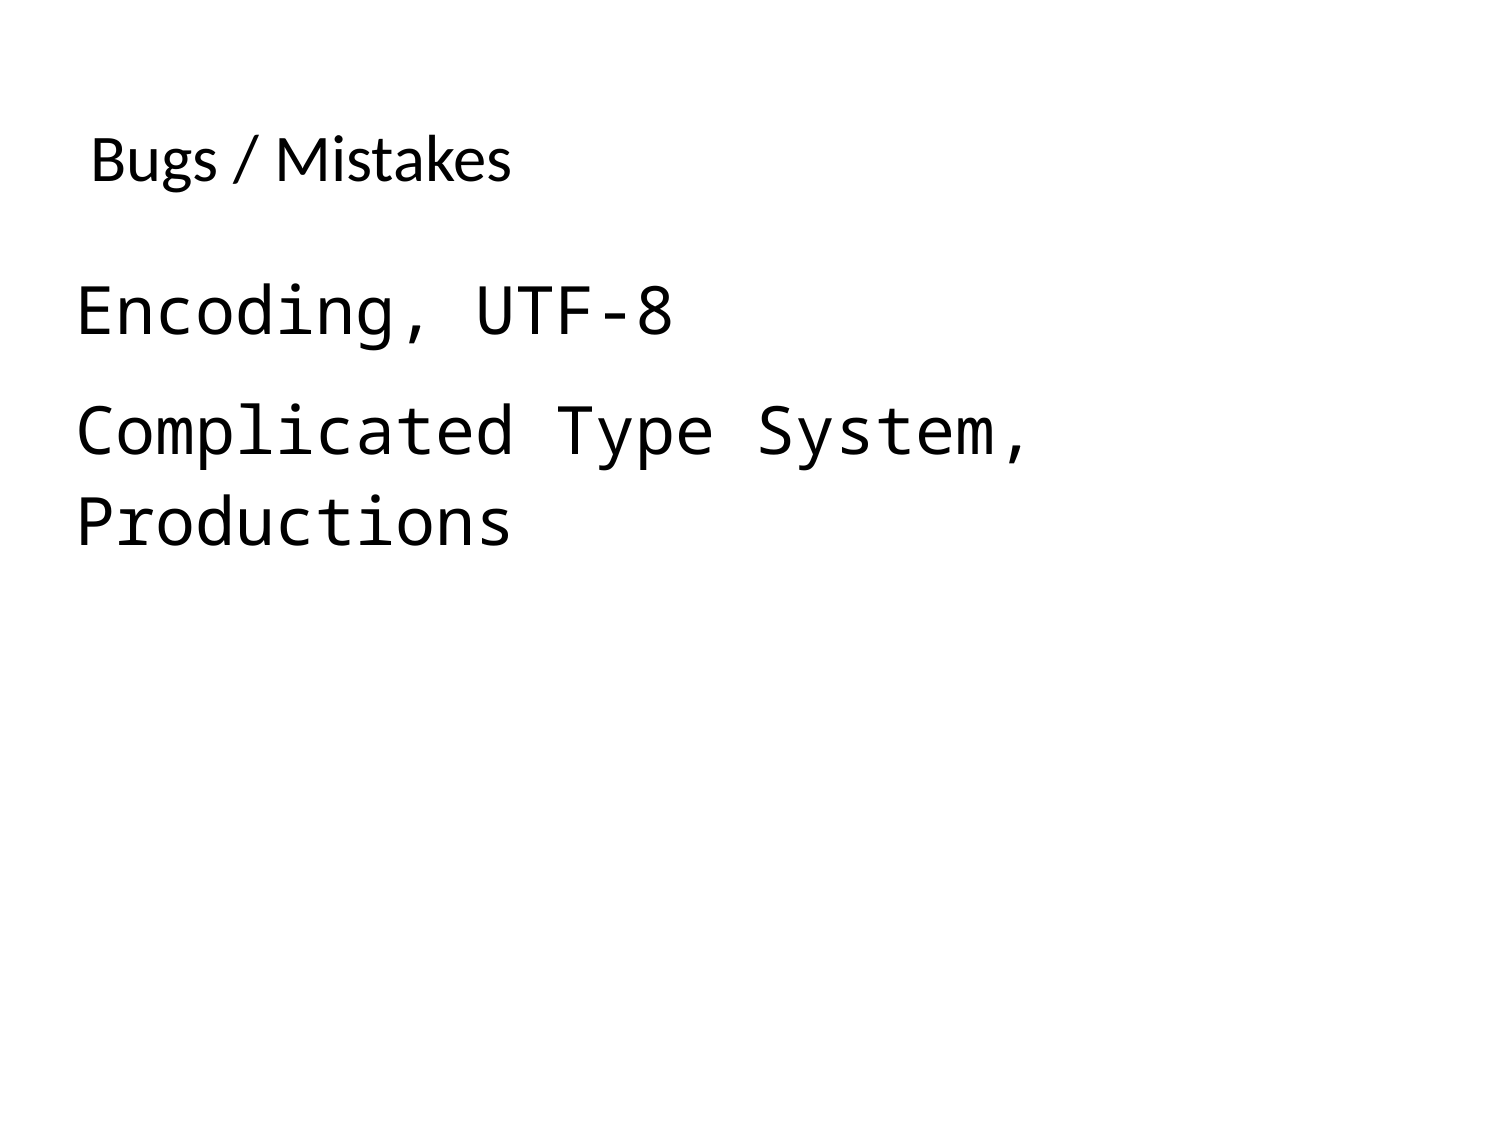

# Bugs / Mistakes
Encoding, UTF-8
Complicated Type System, Productions